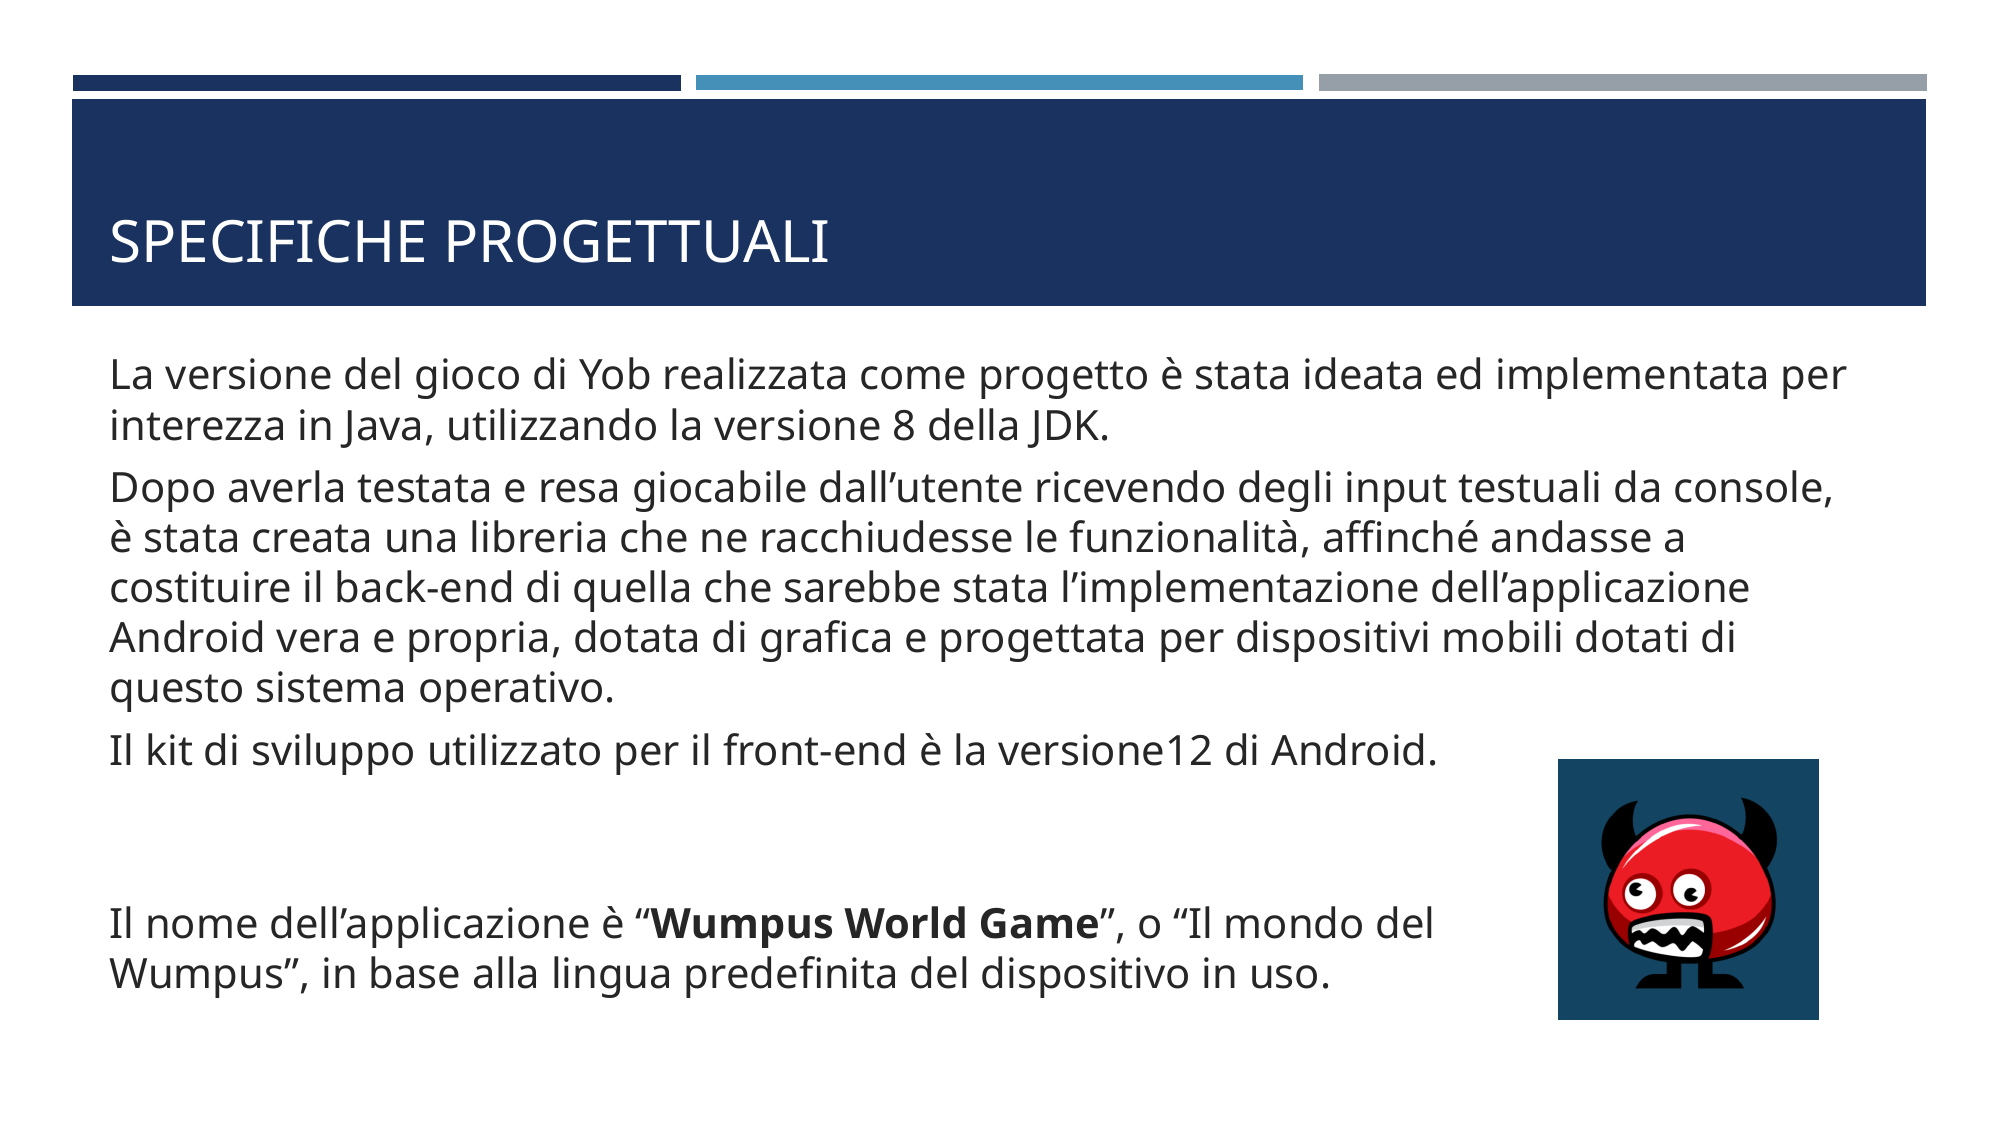

# Specifiche progettuali
La versione del gioco di Yob realizzata come progetto è stata ideata ed implementata per interezza in Java, utilizzando la versione 8 della JDK.
Dopo averla testata e resa giocabile dall’utente ricevendo degli input testuali da console, è stata creata una libreria che ne racchiudesse le funzionalità, affinché andasse a costituire il back-end di quella che sarebbe stata l’implementazione dell’applicazione Android vera e propria, dotata di grafica e progettata per dispositivi mobili dotati di questo sistema operativo.
Il kit di sviluppo utilizzato per il front-end è la versione12 di Android.
Il nome dell’applicazione è “Wumpus World Game”, o “Il mondo del Wumpus”, in base alla lingua predefinita del dispositivo in uso.